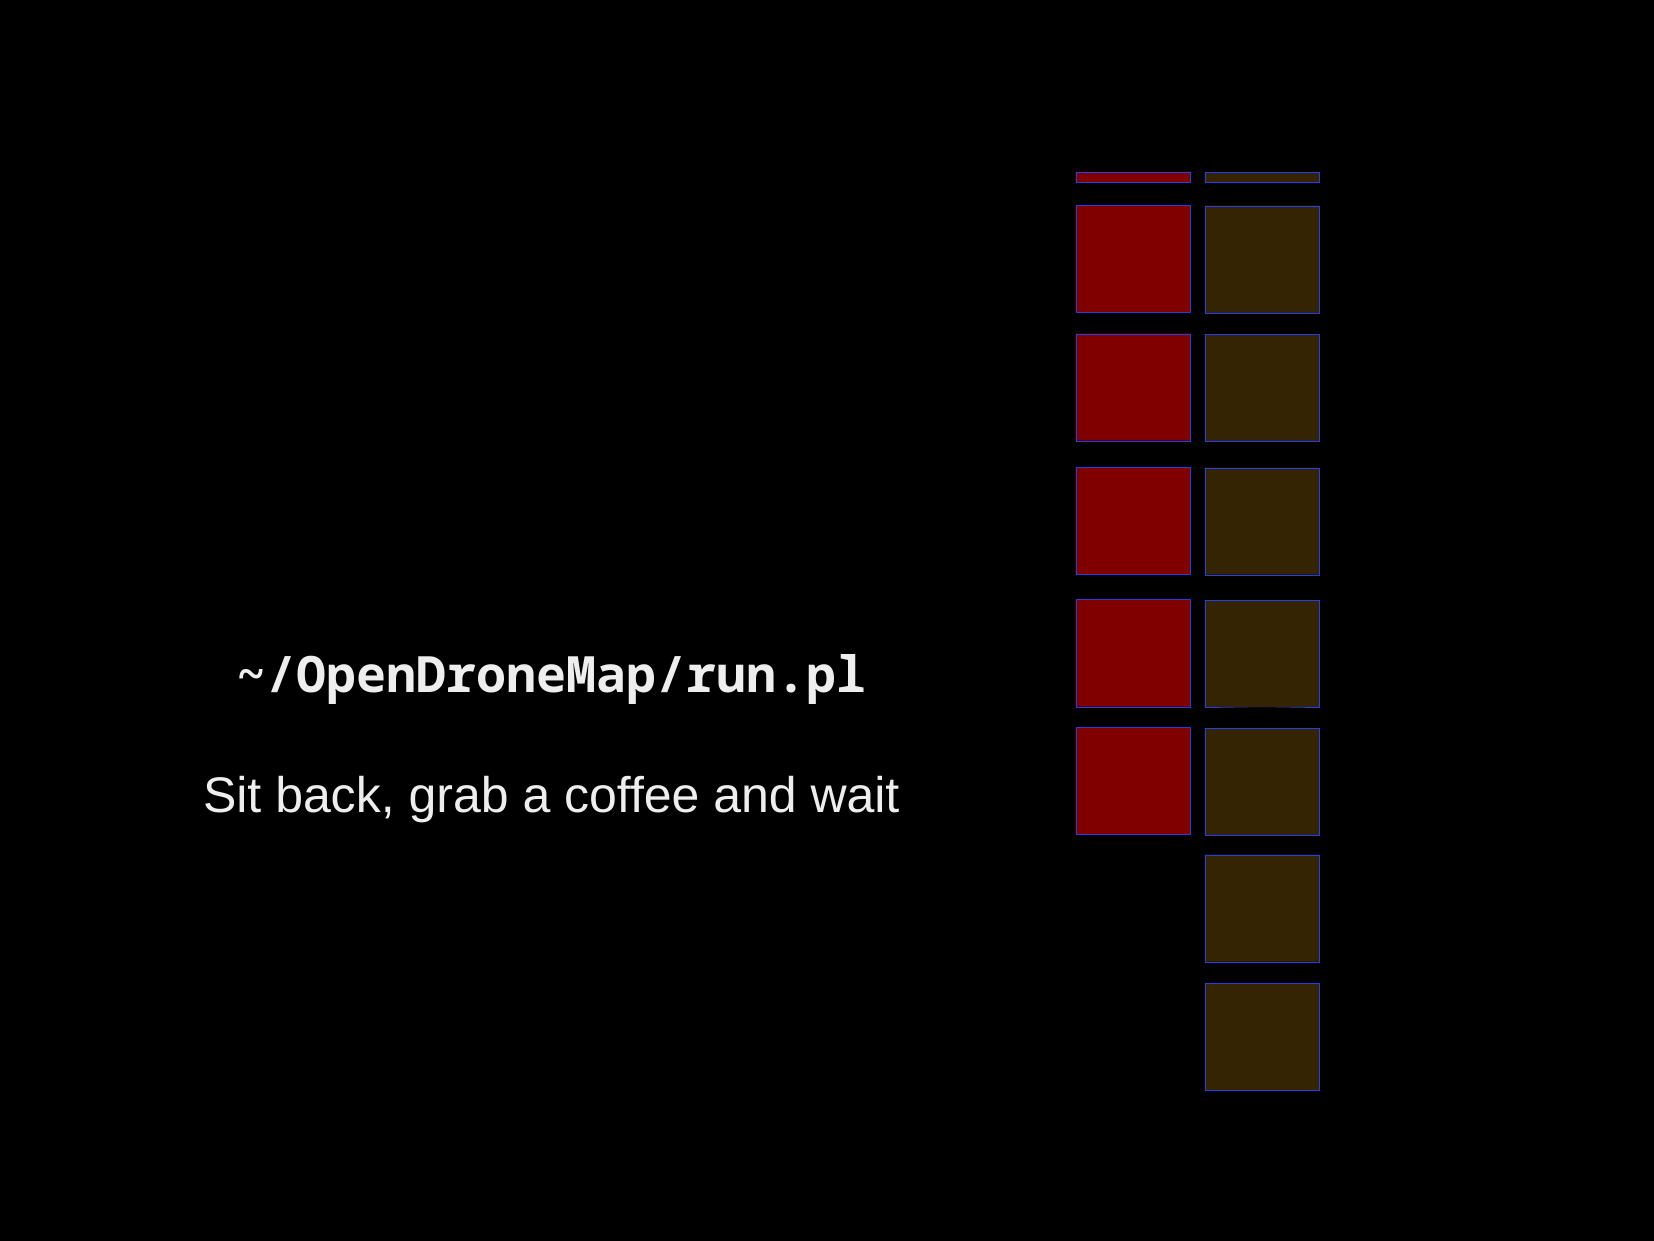

# ~/OpenDroneMap/run.pl Sit back, grab a coffee and wait